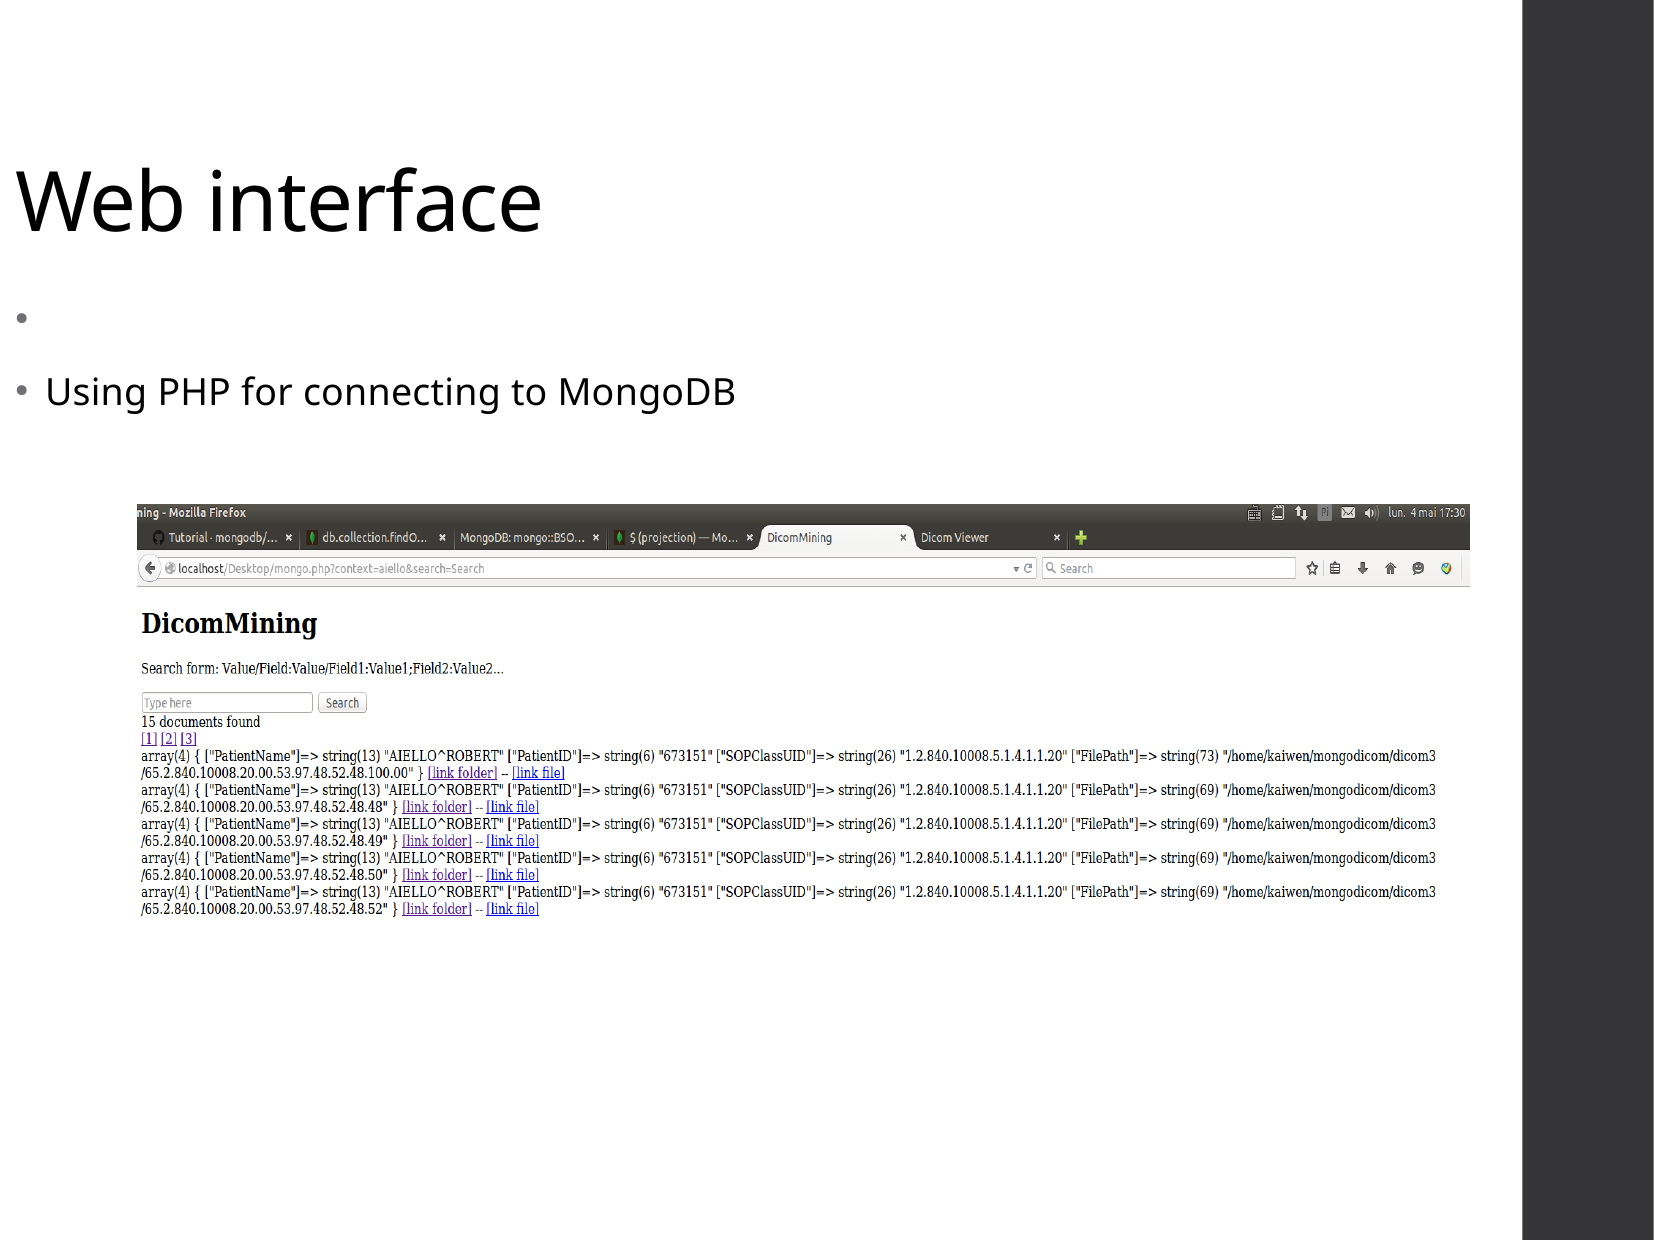

# Web interface
Using PHP for connecting to MongoDB